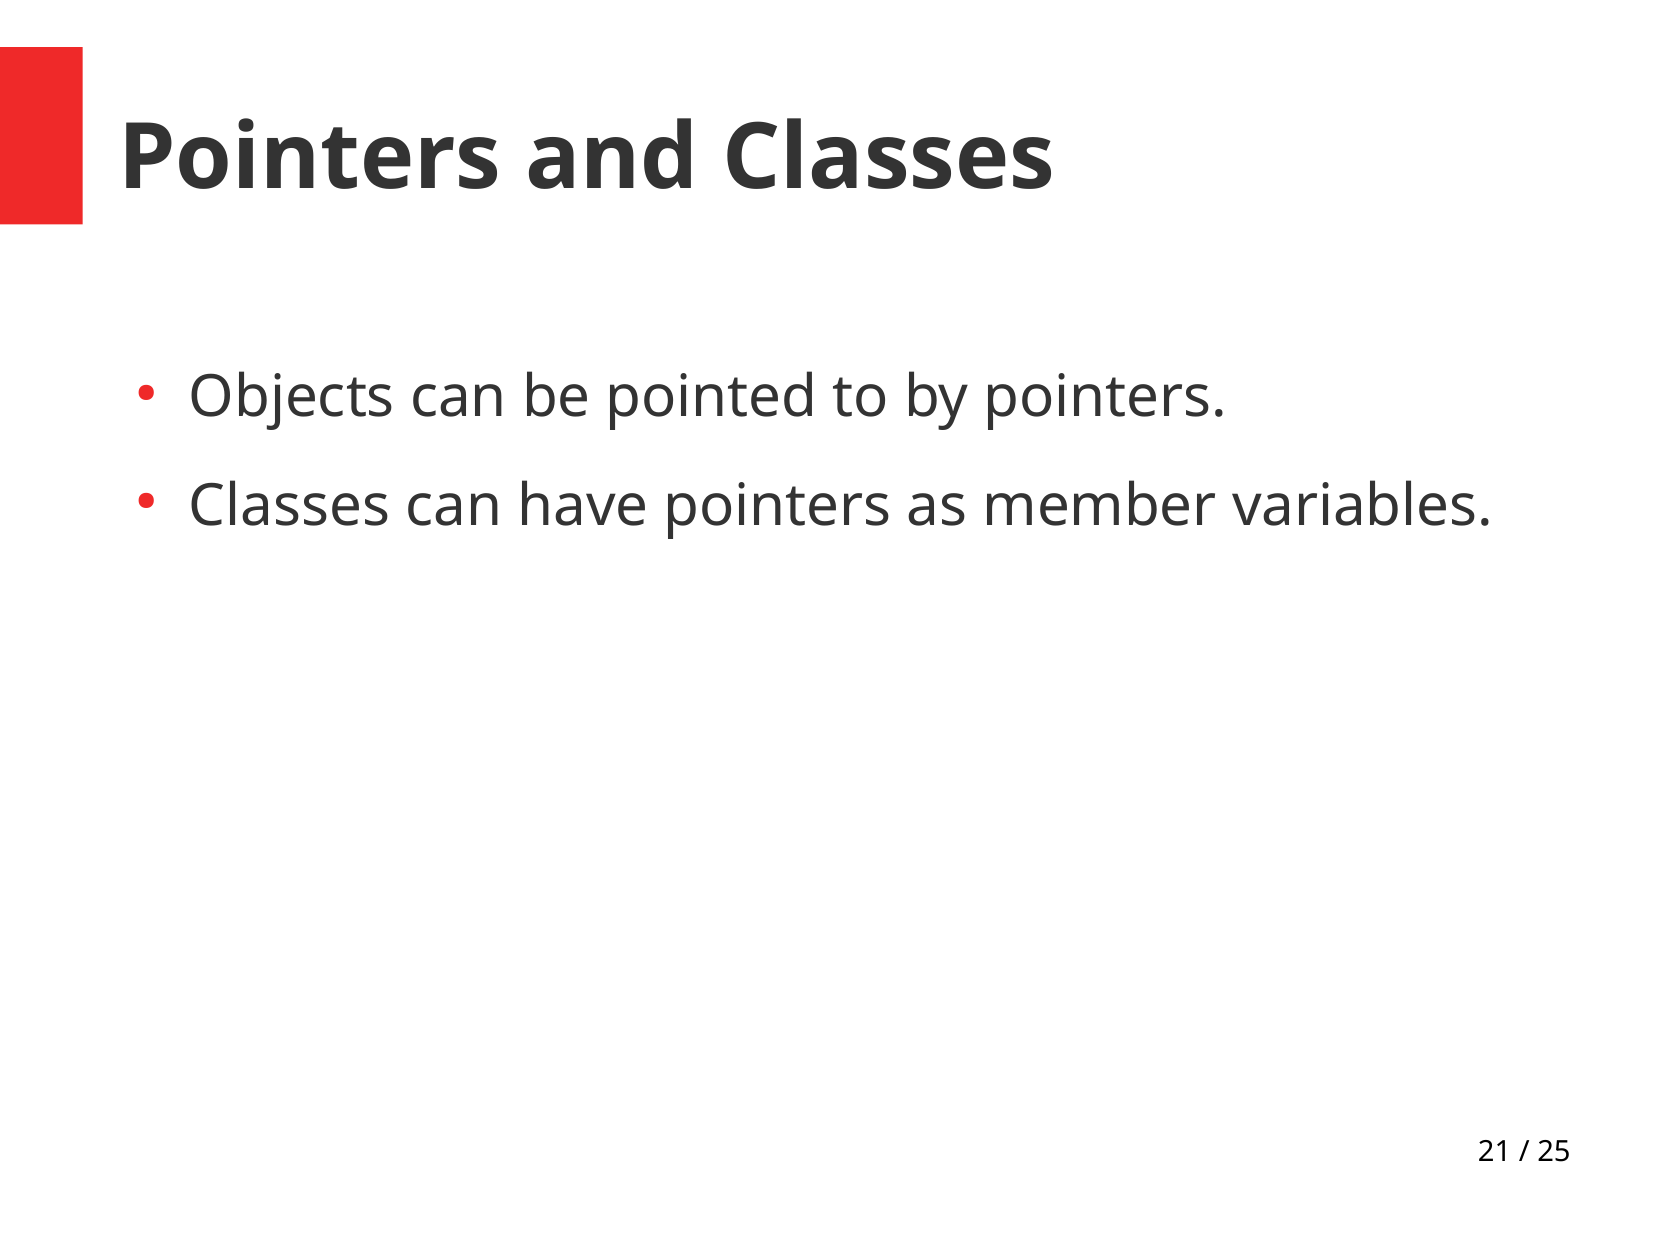

# Pointers and Classes
Objects can be pointed to by pointers.
Classes can have pointers as member variables.
21